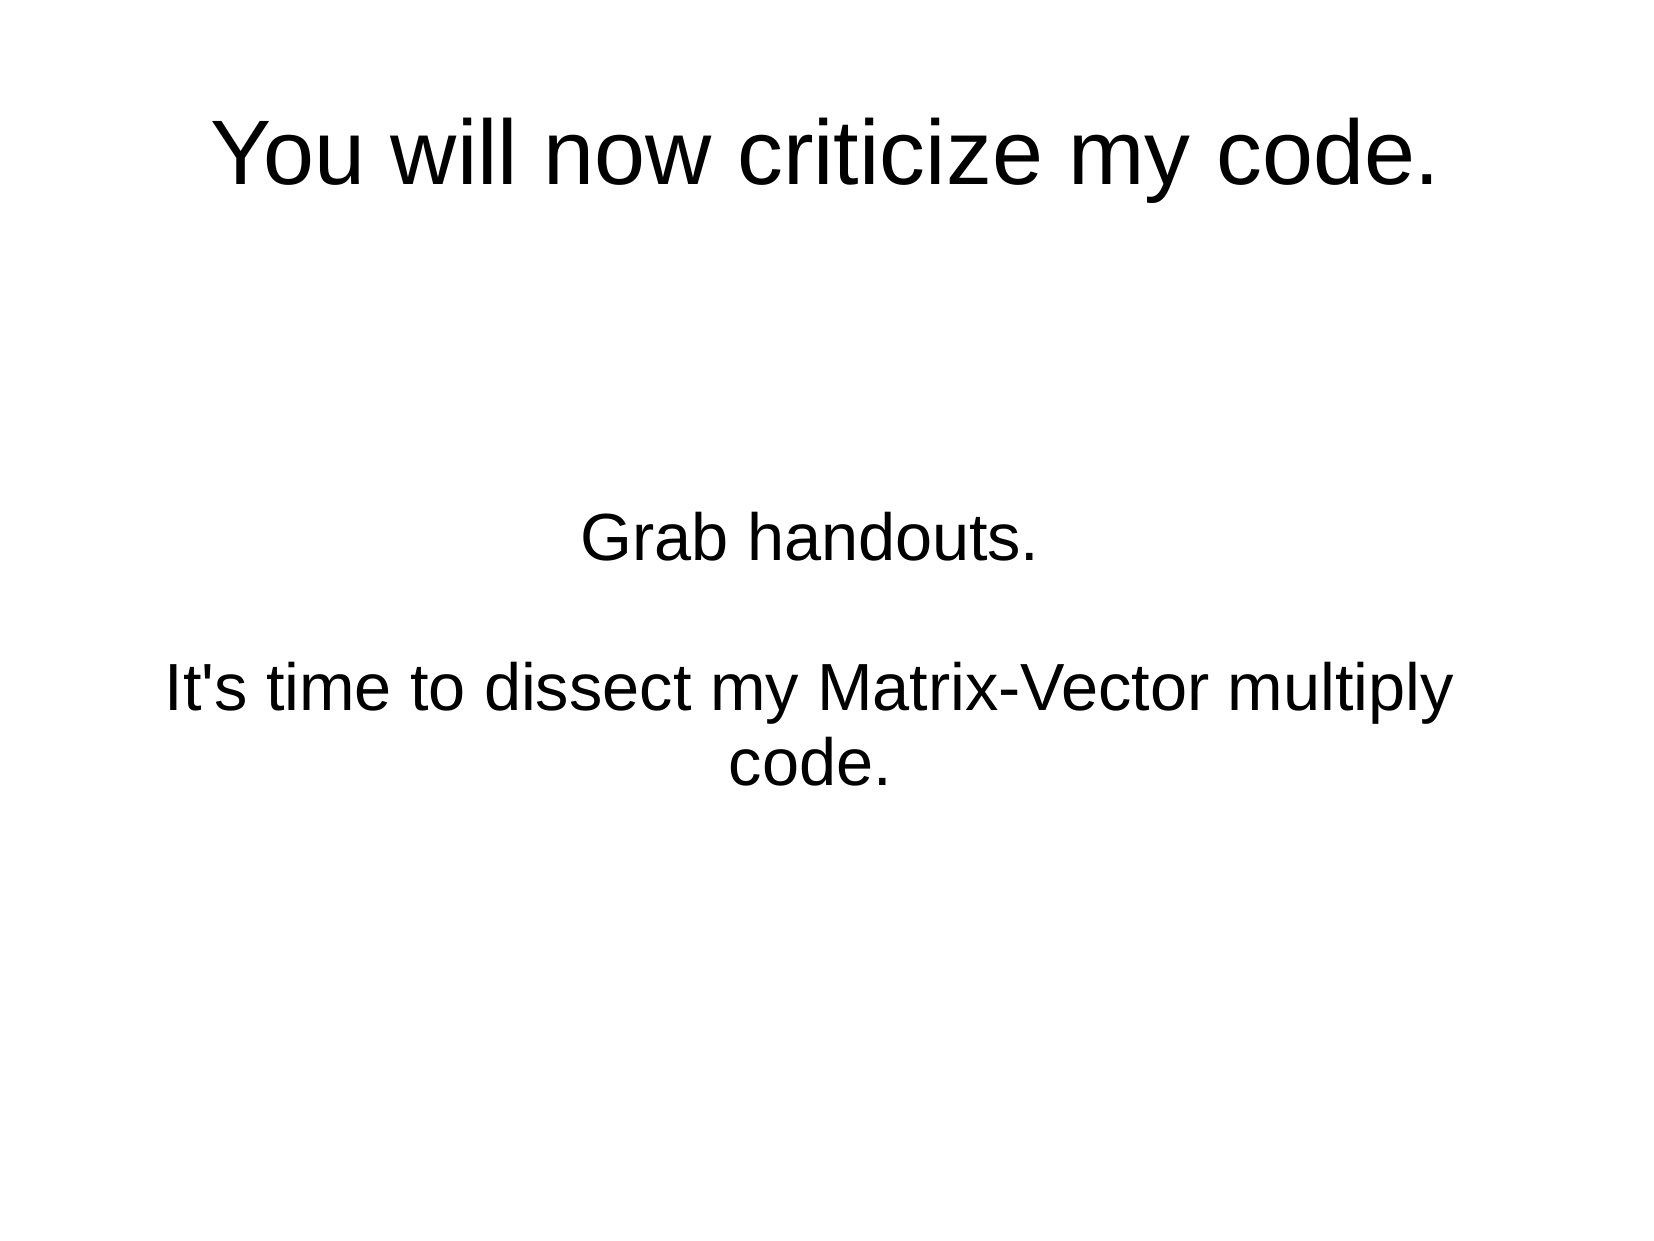

# You will now criticize my code.
Grab handouts.
It's time to dissect my Matrix-Vector multiply code.